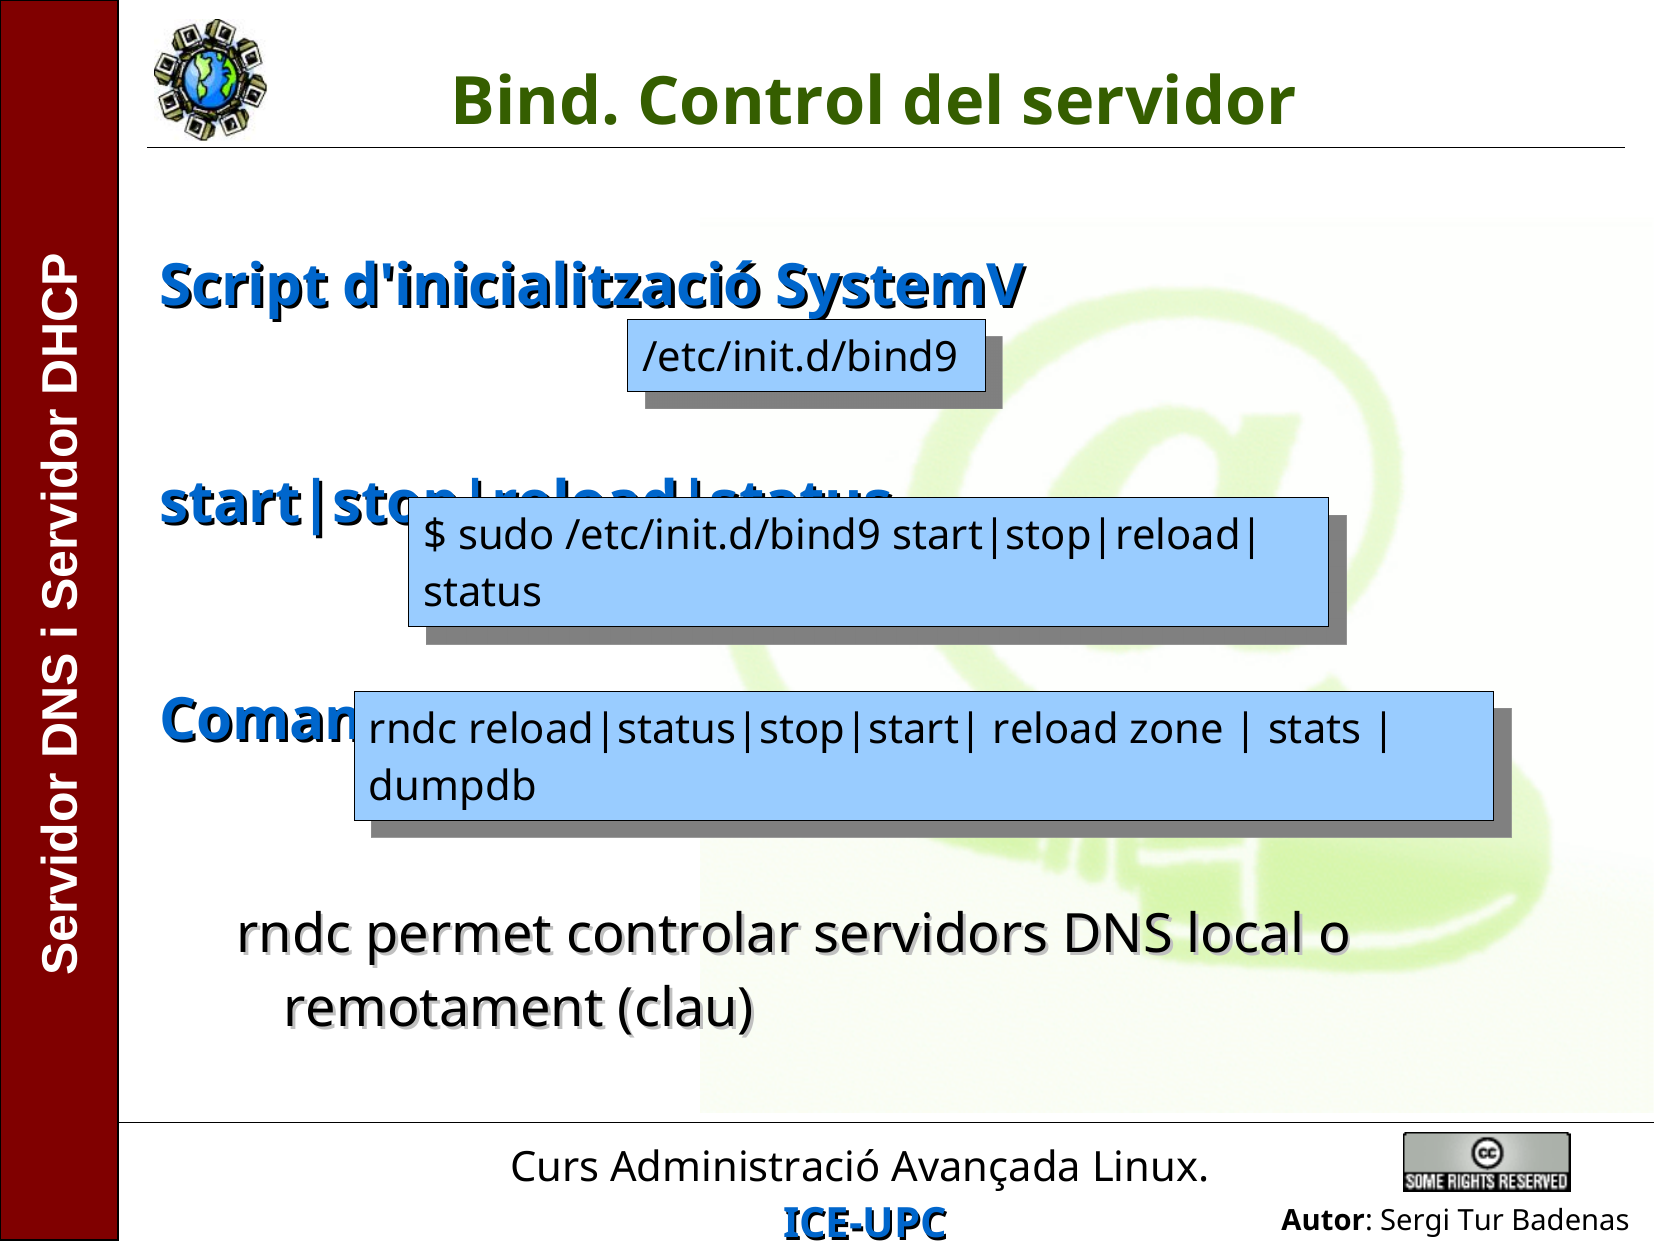

# Bind. Control del servidor
Script d'inicialització SystemV
start|stop|reload|status
Comanda rndc
rndc permet controlar servidors DNS local o remotament (clau)
/etc/init.d/bind9
$ sudo /etc/init.d/bind9 start|stop|reload|status
rndc reload|status|stop|start| reload zone | stats | dumpdb